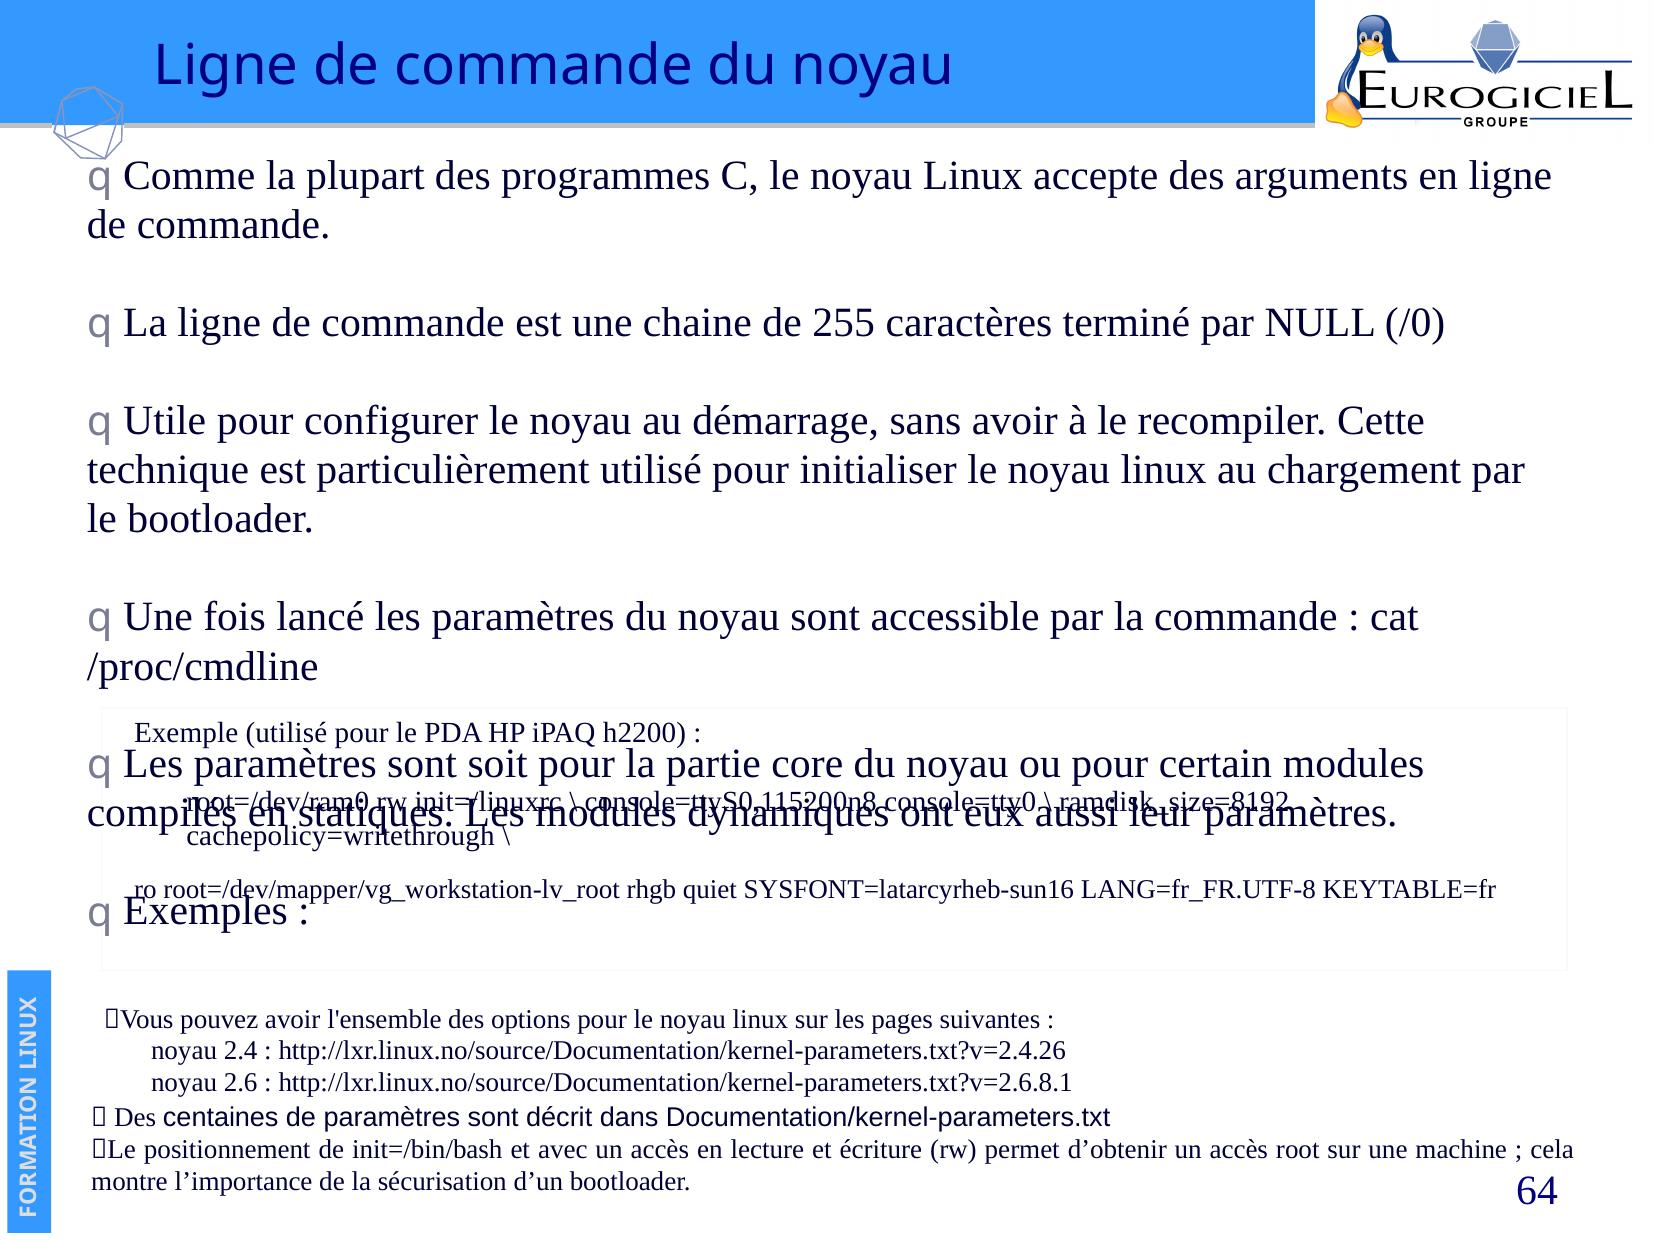

# Ligne de commande du noyau
 Comme la plupart des programmes C, le noyau Linux accepte des arguments en ligne de commande.
 La ligne de commande est une chaine de 255 caractères terminé par NULL (/0)
 Utile pour configurer le noyau au démarrage, sans avoir à le recompiler. Cette technique est particulièrement utilisé pour initialiser le noyau linux au chargement par le bootloader.
 Une fois lancé les paramètres du noyau sont accessible par la commande : cat /proc/cmdline
 Les paramètres sont soit pour la partie core du noyau ou pour certain modules compilés en statiques. Les modules dynamiques ont eux aussi leur paramètres.
 Exemples :
Exemple (utilisé pour le PDA HP iPAQ h2200) :
root=/dev/ram0 rw init=/linuxrc \ console=ttyS0,115200n8 console=tty0 \ ramdisk_size=8192 cachepolicy=writethrough \
ro root=/dev/mapper/vg_workstation-lv_root rhgb quiet SYSFONT=latarcyrheb-sun16 LANG=fr_FR.UTF-8 KEYTABLE=fr
Vous pouvez avoir l'ensemble des options pour le noyau linux sur les pages suivantes :
noyau 2.4 : http://lxr.linux.no/source/Documentation/kernel-parameters.txt?v=2.4.26
noyau 2.6 : http://lxr.linux.no/source/Documentation/kernel-parameters.txt?v=2.6.8.1
 Des centaines de paramètres sont décrit dans Documentation/kernel-parameters.txt
Le positionnement de init=/bin/bash et avec un accès en lecture et écriture (rw) permet d’obtenir un accès root sur une machine ; cela montre l’importance de la sécurisation d’un bootloader.